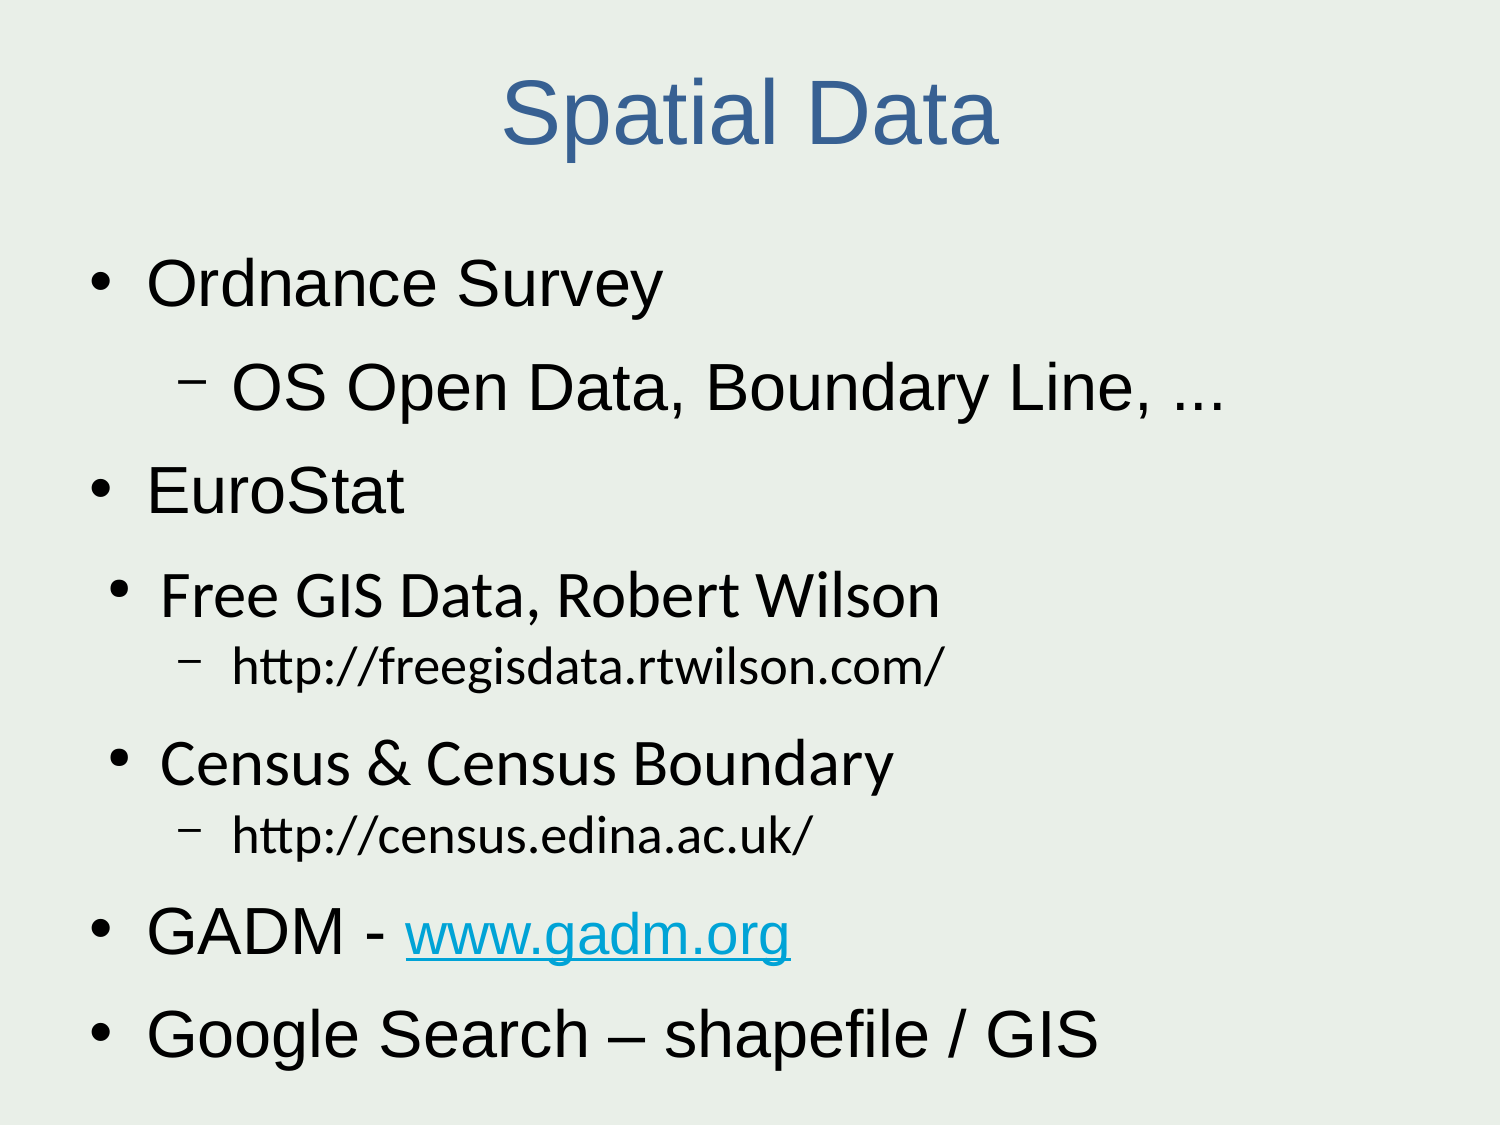

# Spatial Data
Ordnance Survey
OS Open Data, Boundary Line, ...
EuroStat
Free GIS Data, Robert Wilson
http://freegisdata.rtwilson.com/
Census & Census Boundary
http://census.edina.ac.uk/
GADM - www.gadm.org
Google Search – shapefile / GIS